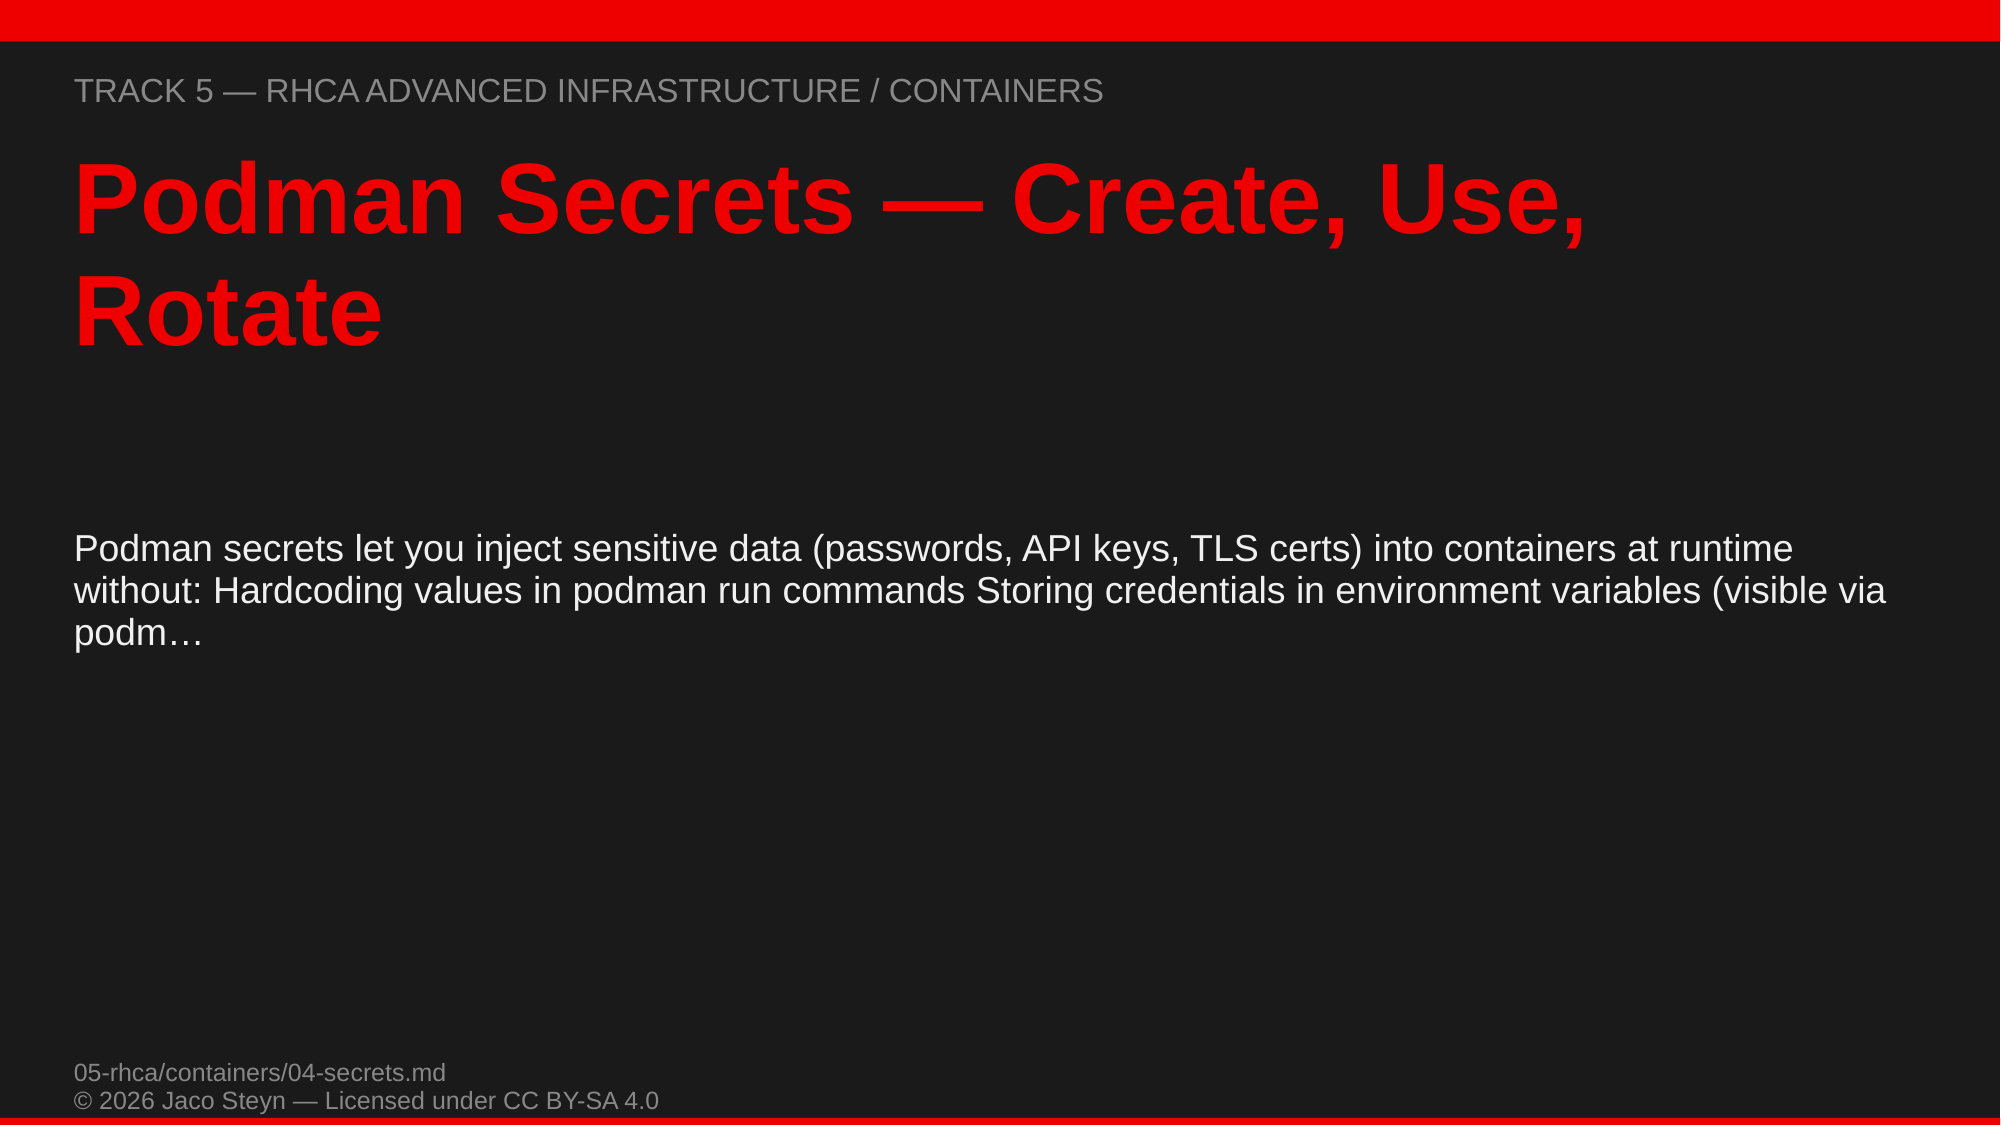

TRACK 5 — RHCA ADVANCED INFRASTRUCTURE / CONTAINERS
Podman Secrets — Create, Use, Rotate
Podman secrets let you inject sensitive data (passwords, API keys, TLS certs) into containers at runtime without: Hardcoding values in podman run commands Storing credentials in environment variables (visible via podm…
05-rhca/containers/04-secrets.md
© 2026 Jaco Steyn — Licensed under CC BY-SA 4.0